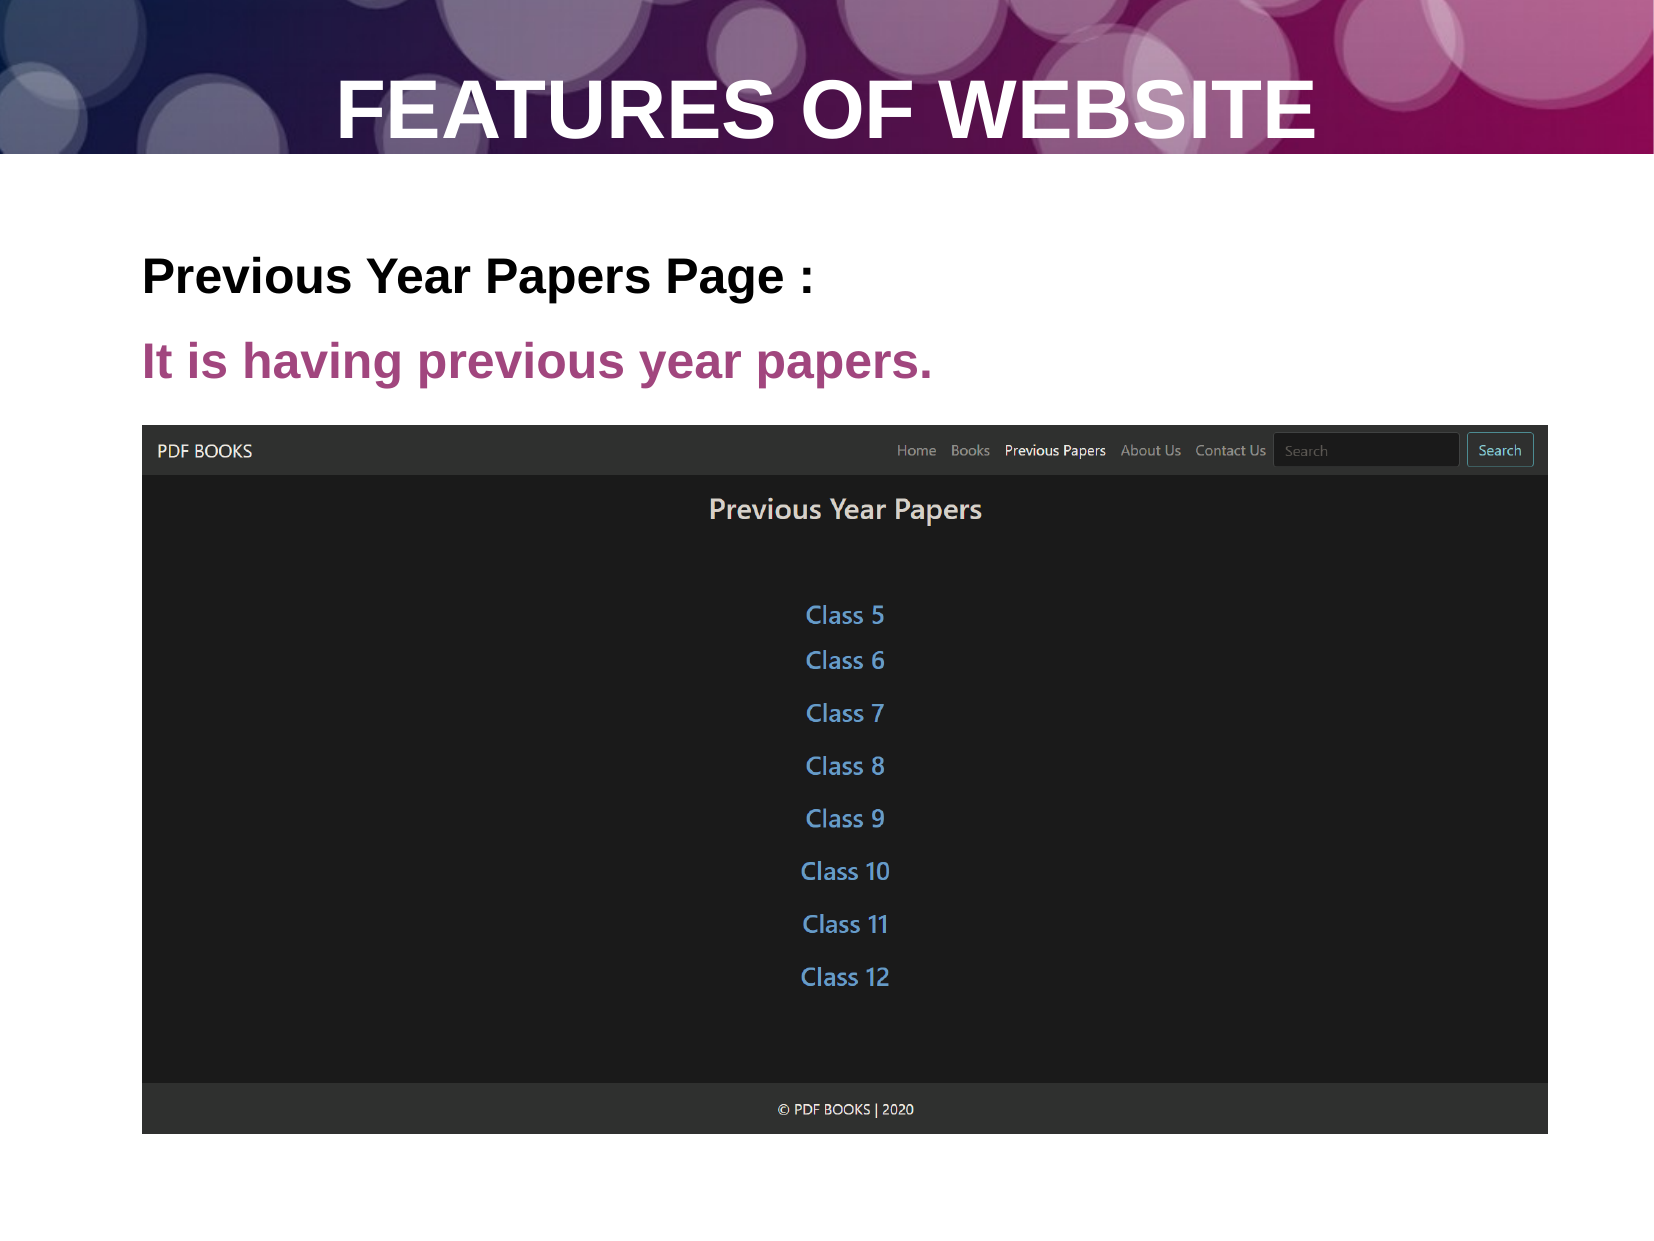

# FEATURES OF WEBSITE
Previous Year Papers Page :
It is having previous year papers.